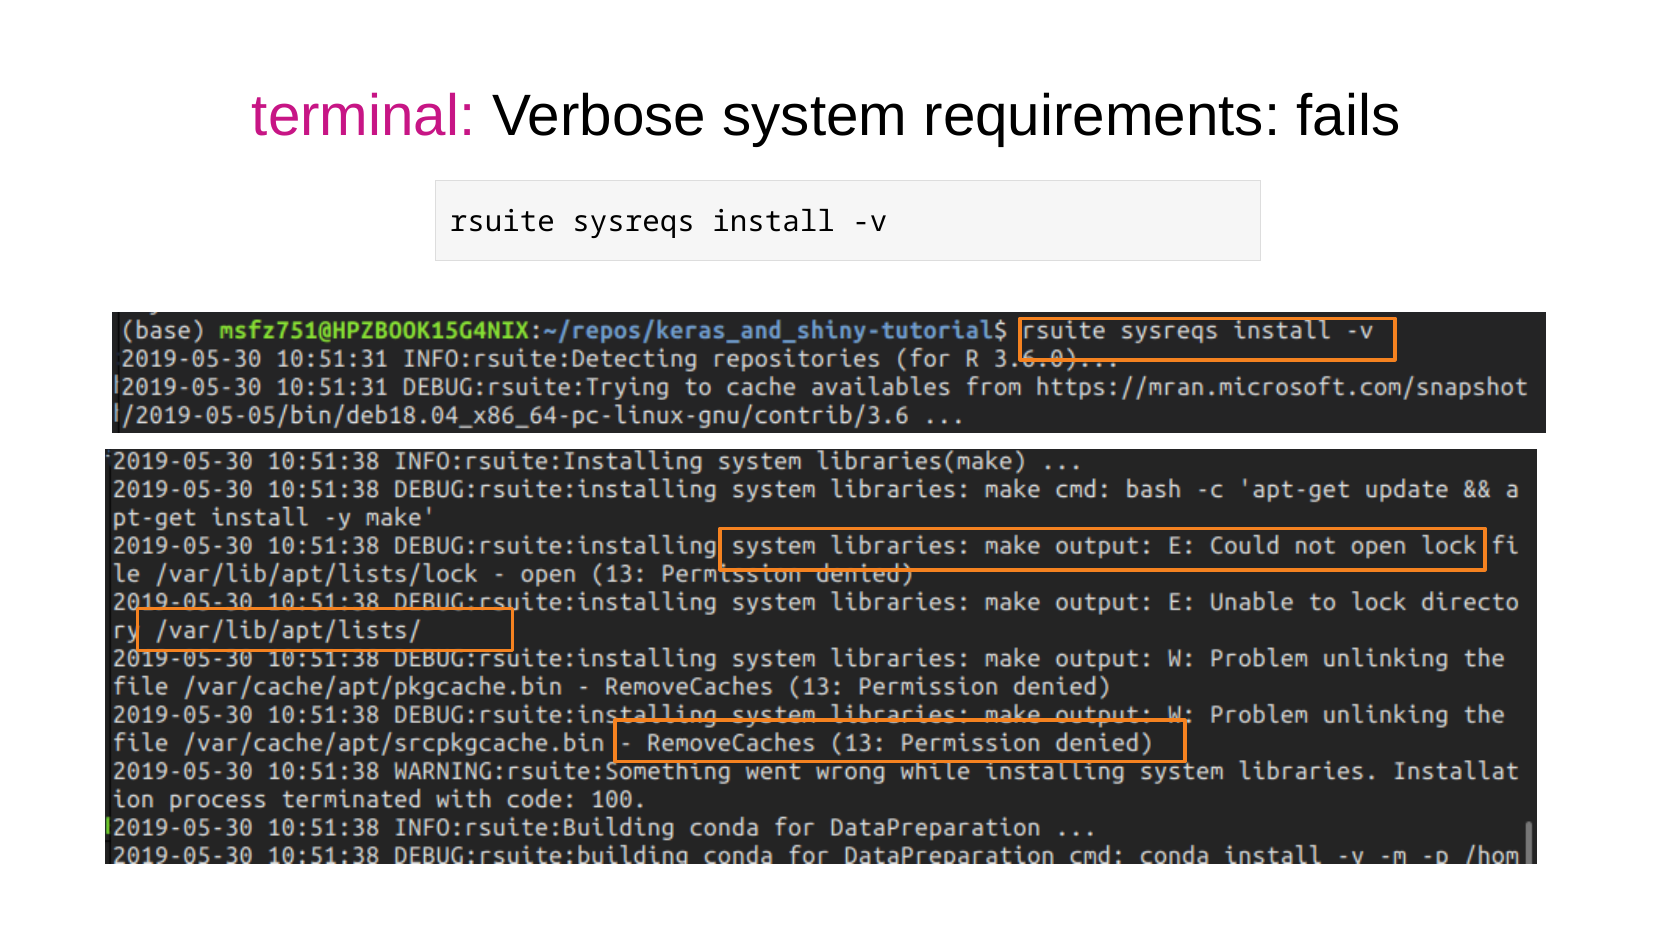

# terminal: Verbose system requirements: fails
rsuite sysreqs install -v